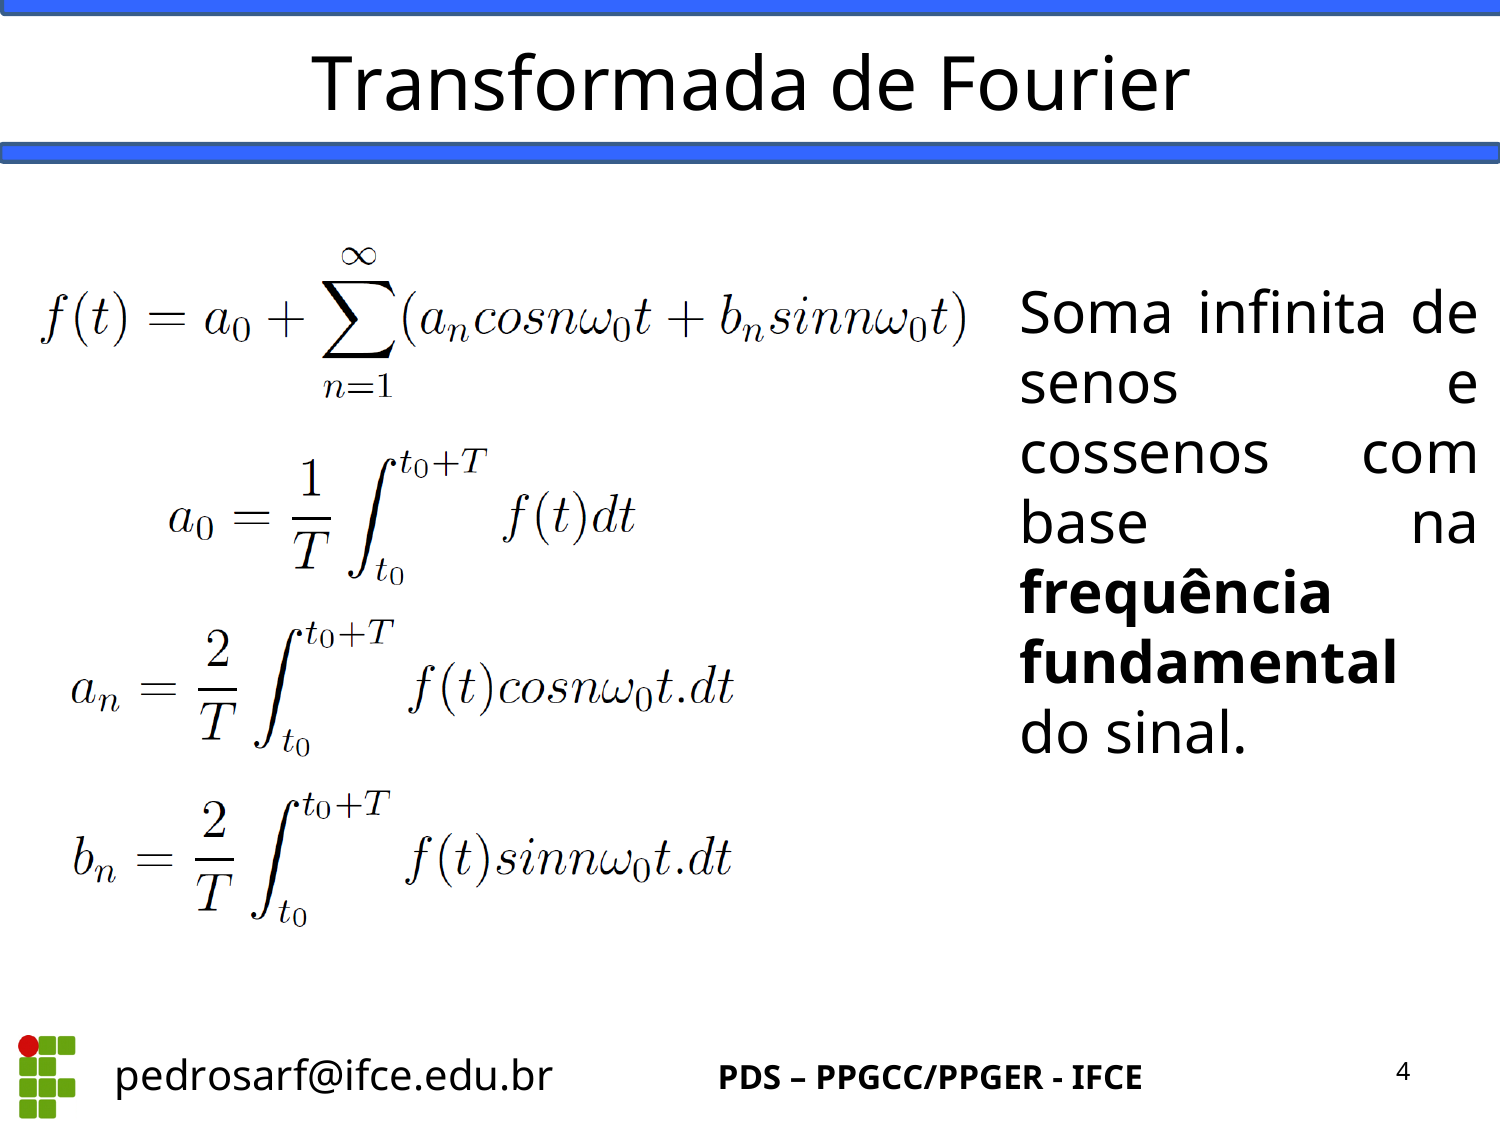

Transformada de Fourier
Soma infinita de senos e cossenos com base na frequência fundamental do sinal.